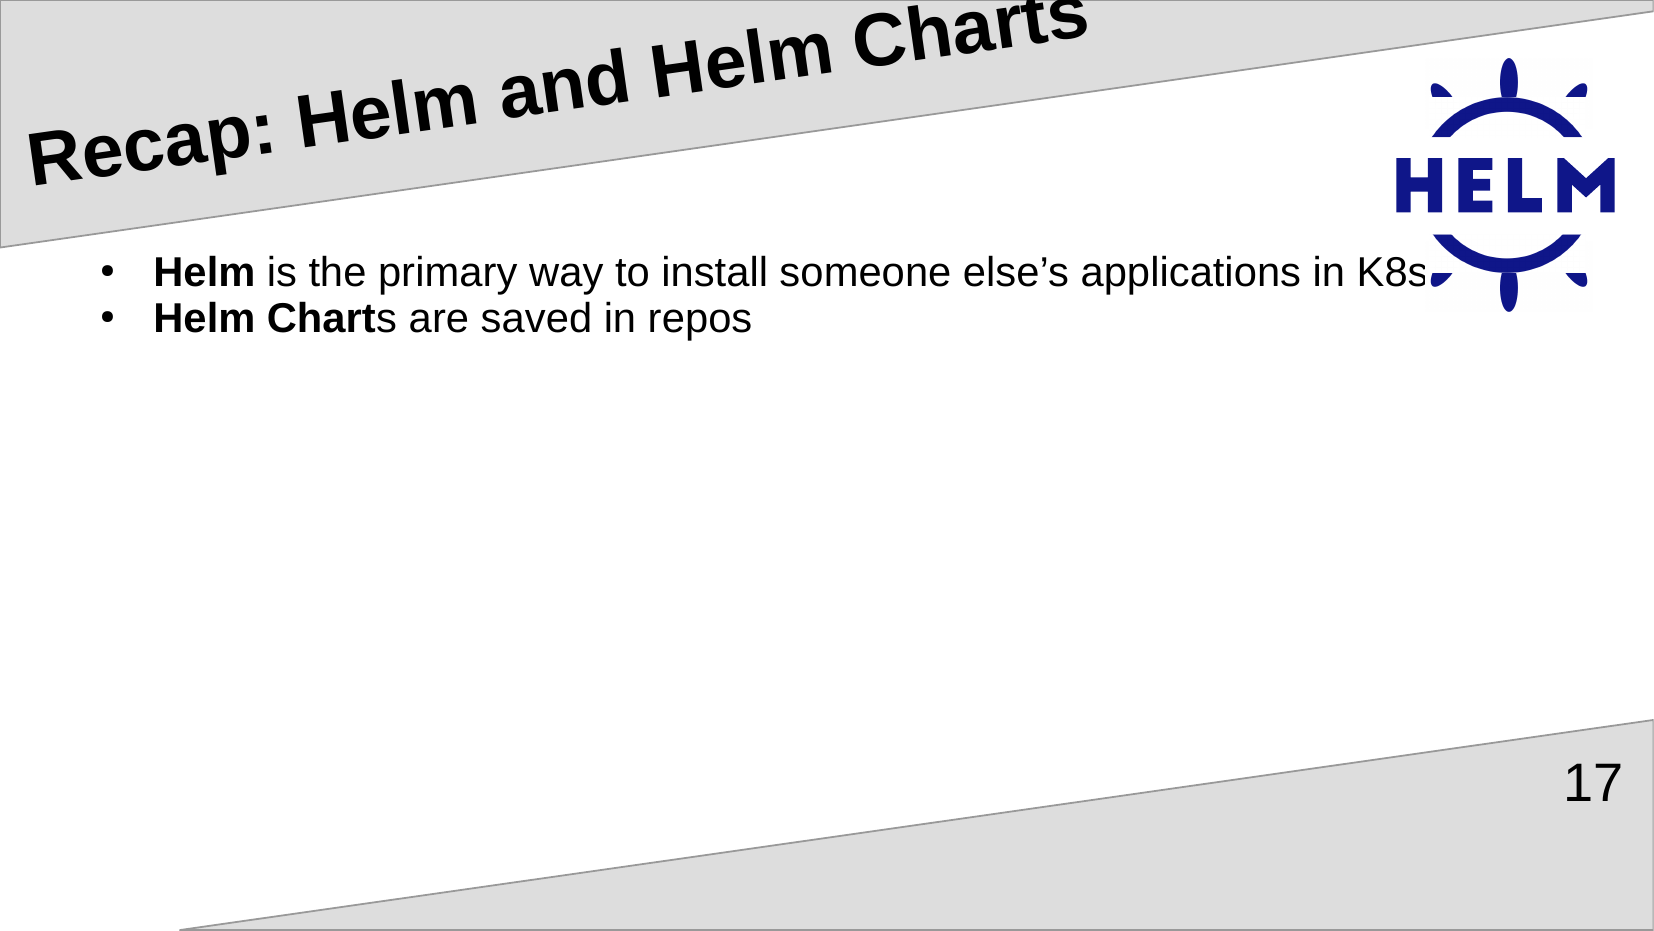

# Recap: Helm and Helm Charts
Helm is the primary way to install someone else’s applications in K8s
Helm Charts are saved in repos
17